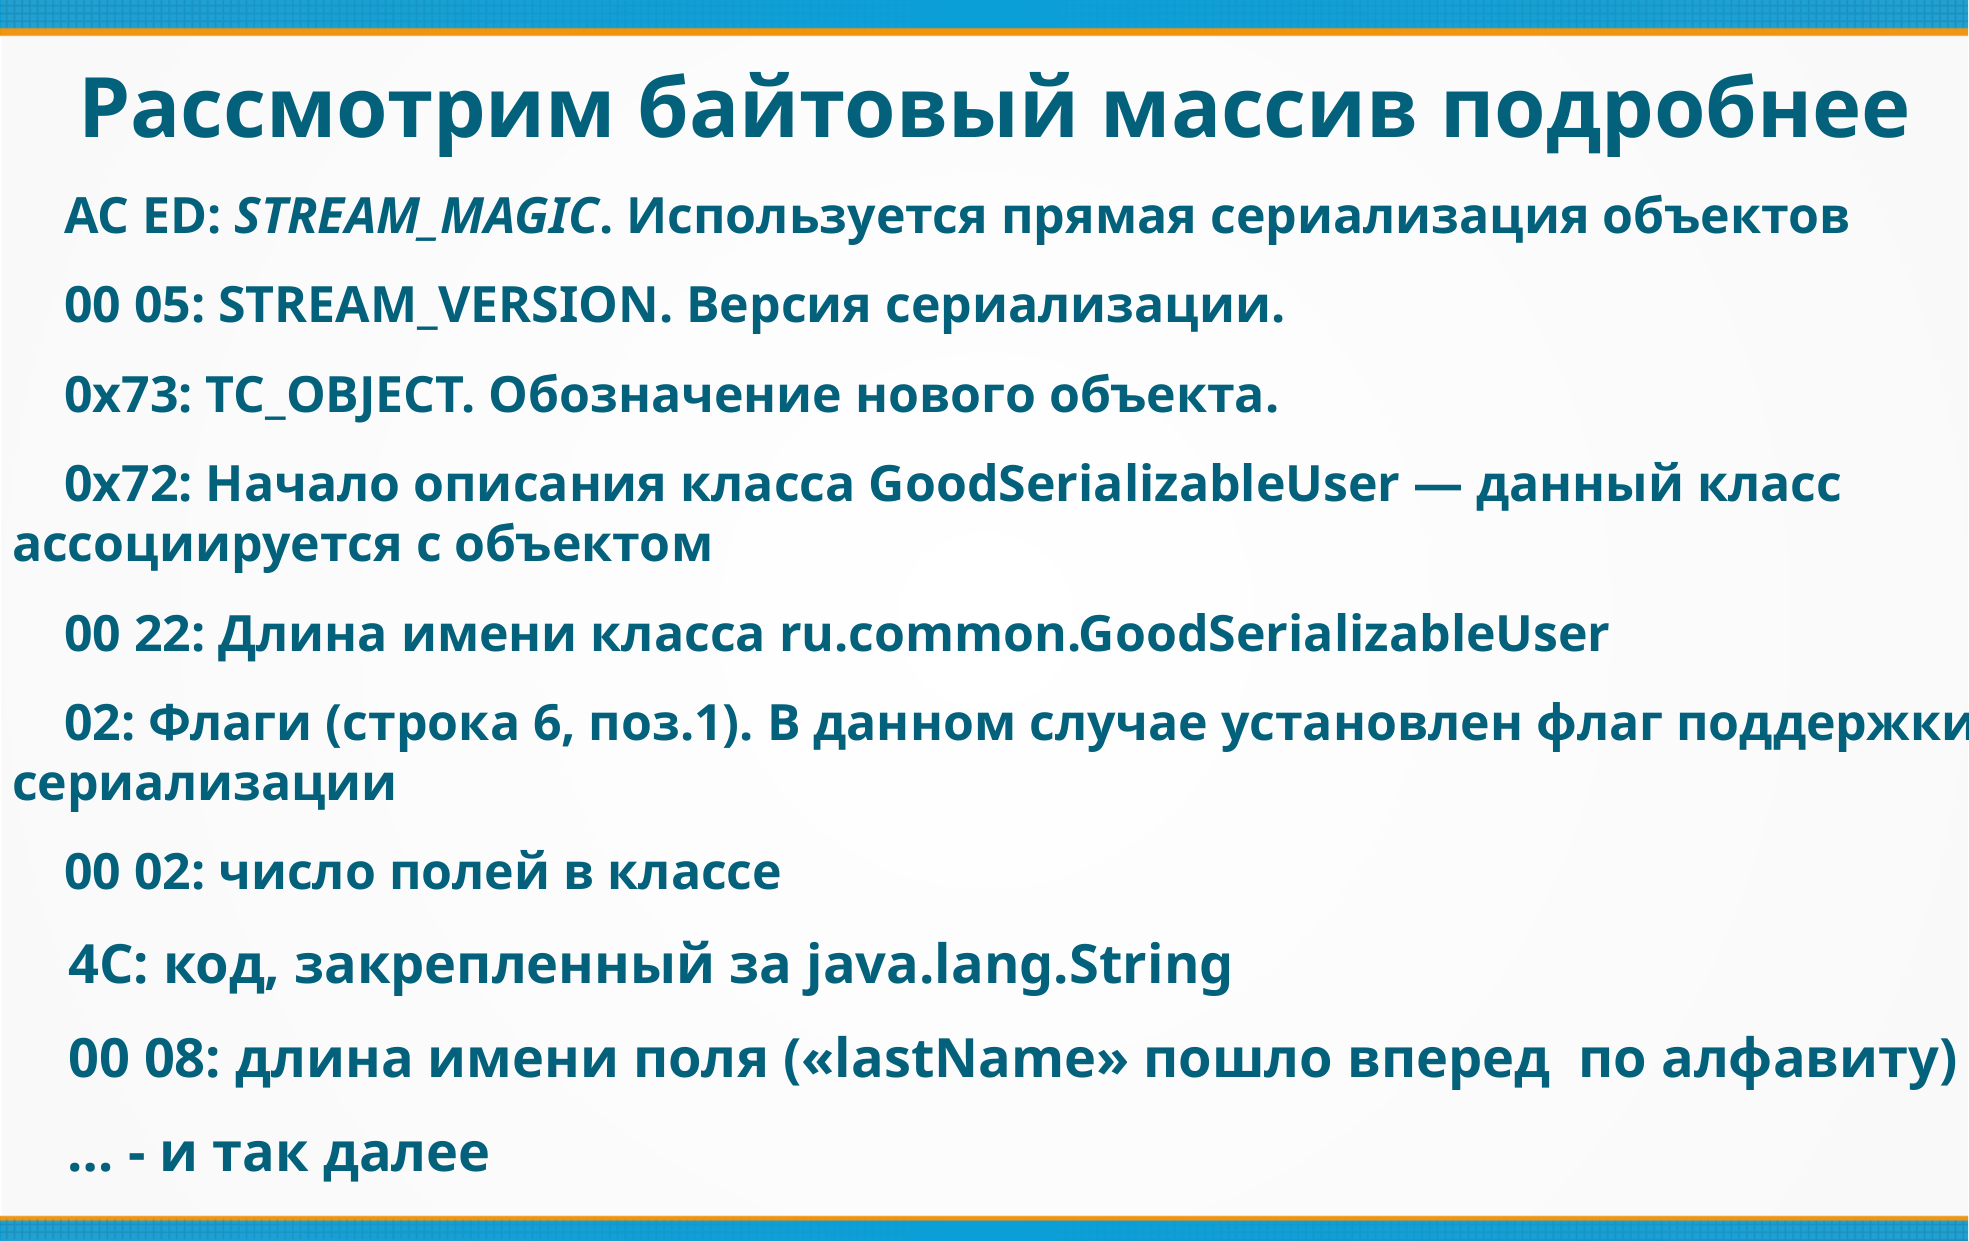

# Рассмотрим байтовый массив подробнее
 AC ED: STREAM_MAGIC. Используется прямая сериализация объектов
 00 05: STREAM_VERSION. Версия сериализации.
 0x73: TC_OBJECT. Обозначение нового объекта.
 0x72: Начало описания класса GoodSerializableUser — данный класс ассоциируется с объектом
 00 22: Длина имени класса ru.common.GoodSerializableUser
 02: Флаги (строка 6, поз.1). В данном случае установлен флаг поддержки сериализации
 00 02: число полей в классе
 4C: код, закрепленный за java.lang.String
 00 08: длина имени поля («lastName» пошло вперед по алфавиту)
 … - и так далее